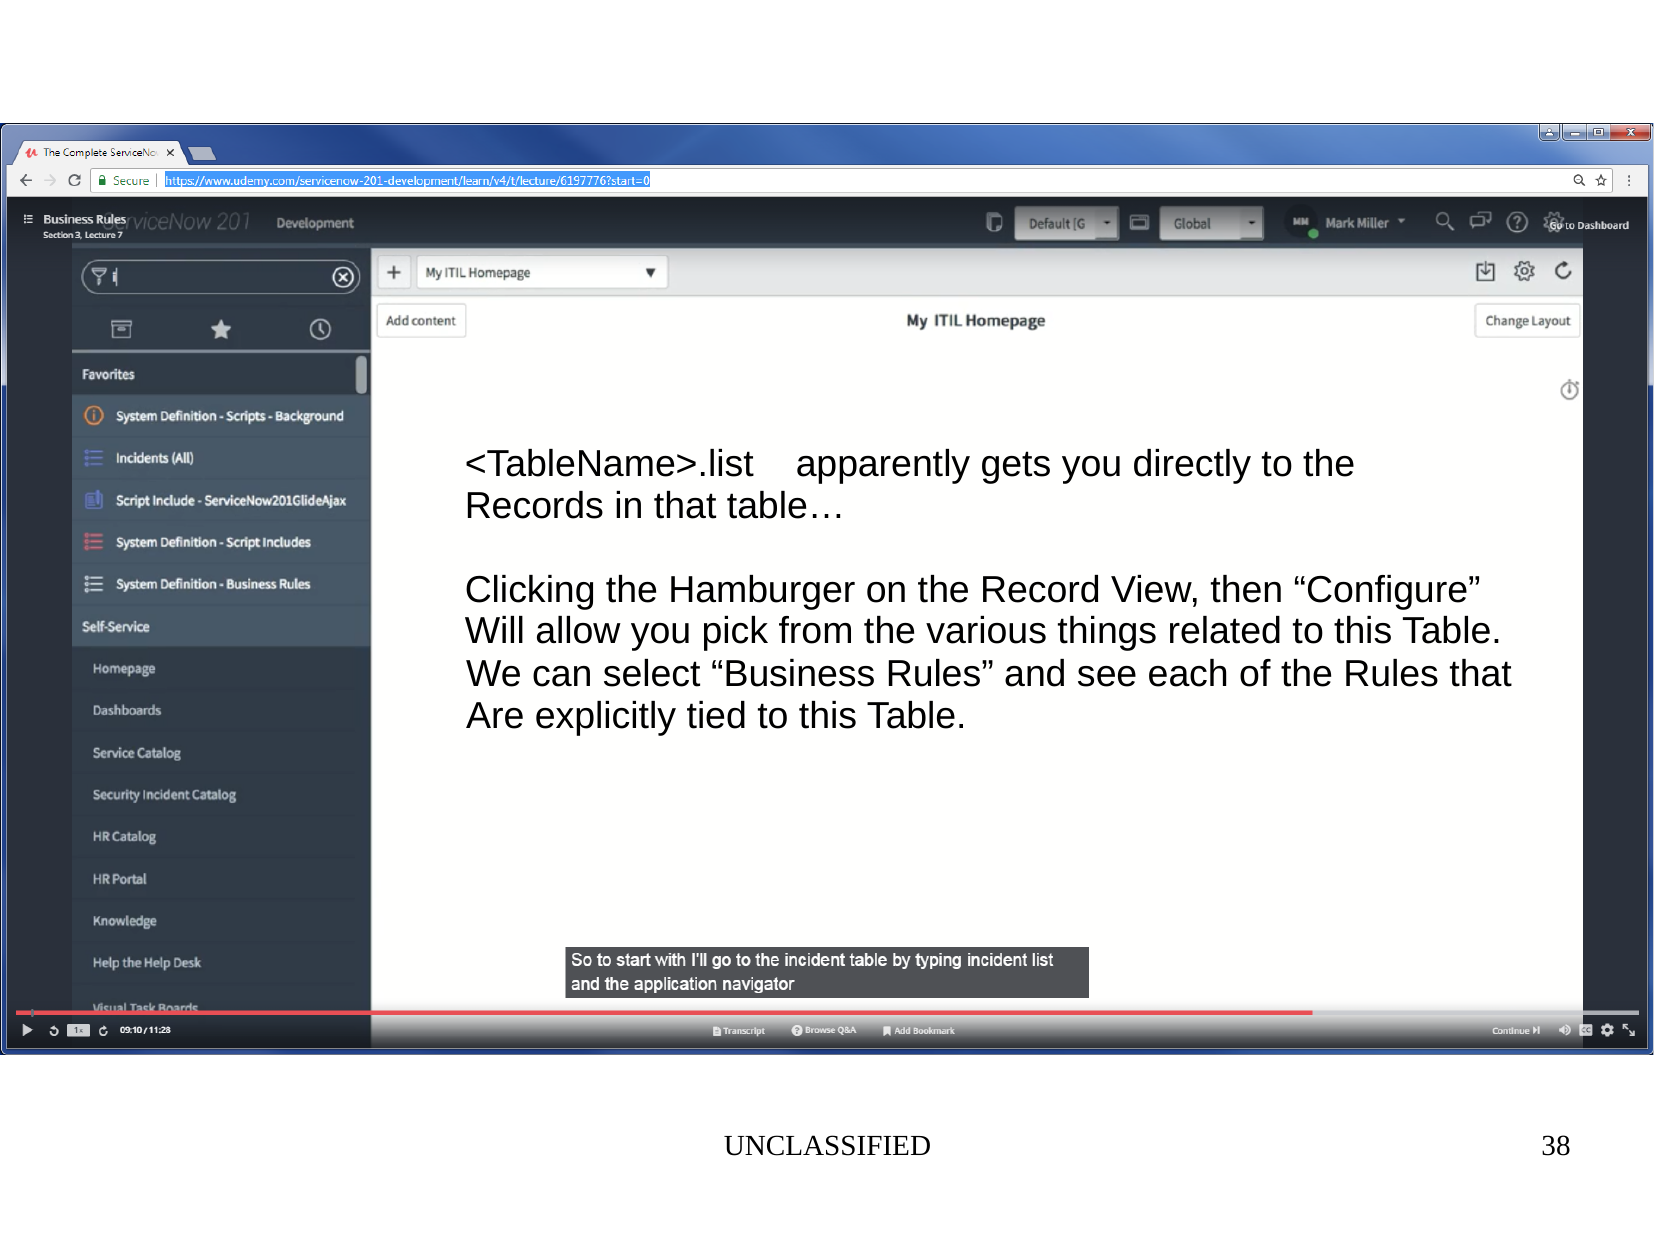

<TableName>.list apparently gets you directly to the
						Records in that table…
						Clicking the Hamburger on the Record View, then “Configure”
						Will allow you pick from the various things related to this Table.
 We can select “Business Rules” and see each of the Rules that
 Are explicitly tied to this Table.
UNCLASSIFIED
38